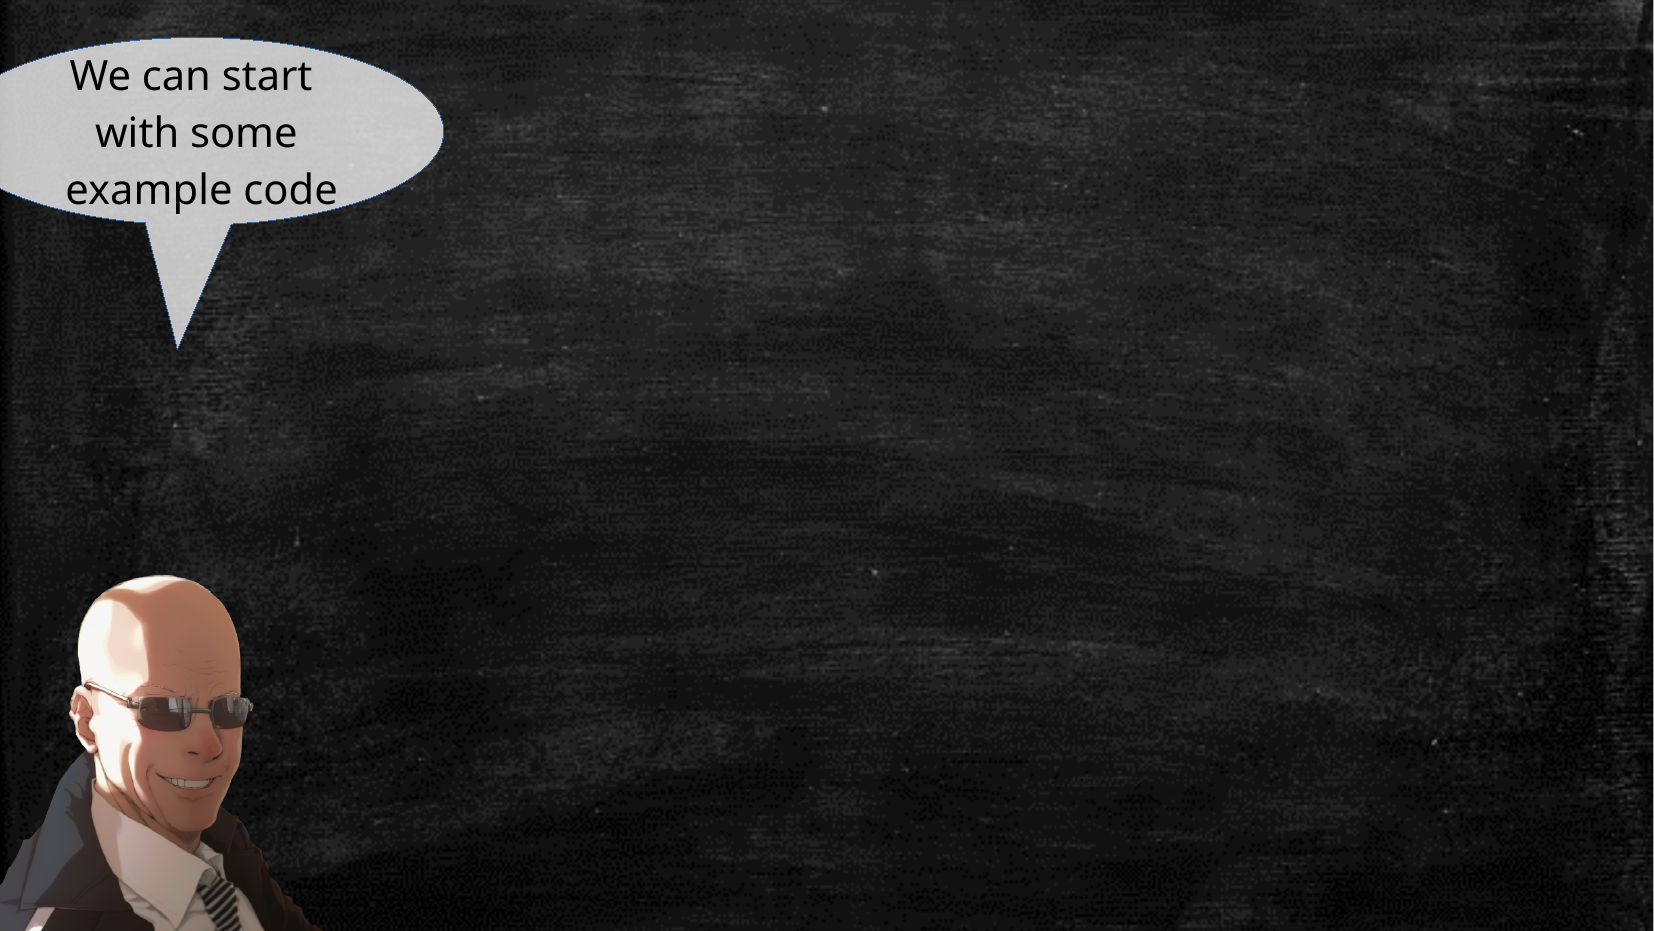

We can start
with some
 example code